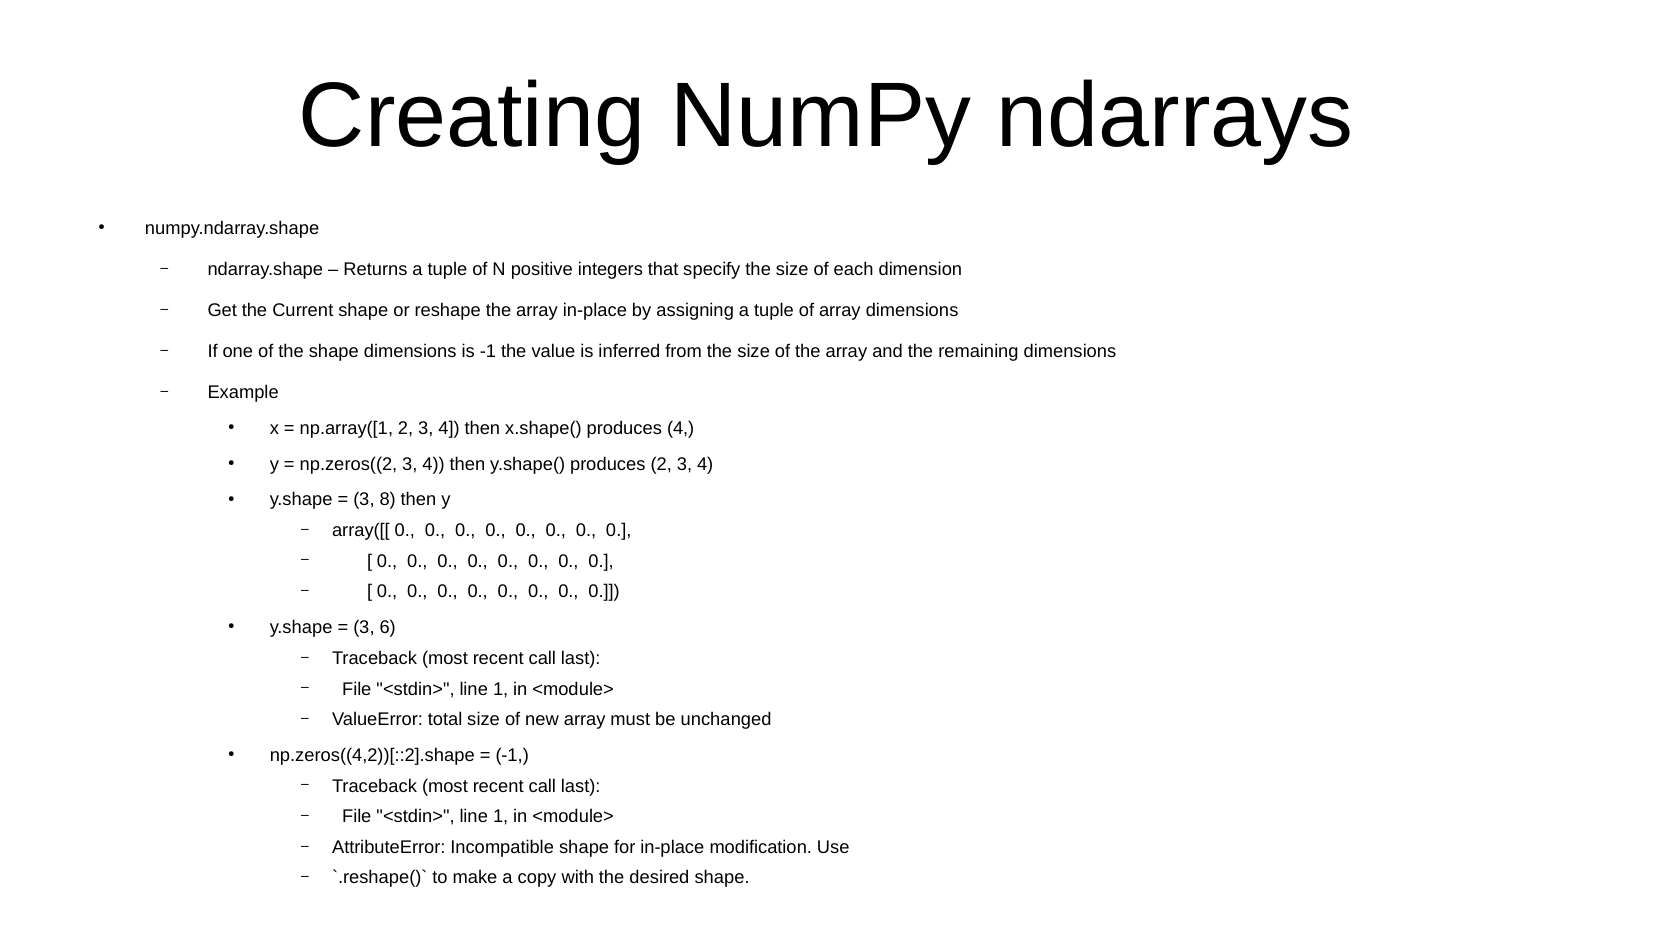

# Creating NumPy ndarrays
numpy.ndarray.shape
ndarray.shape – Returns a tuple of N positive integers that specify the size of each dimension
Get the Current shape or reshape the array in-place by assigning a tuple of array dimensions
If one of the shape dimensions is -1 the value is inferred from the size of the array and the remaining dimensions
Example
x = np.array([1, 2, 3, 4]) then x.shape() produces (4,)
y = np.zeros((2, 3, 4)) then y.shape() produces (2, 3, 4)
y.shape = (3, 8) then y
array([[ 0., 0., 0., 0., 0., 0., 0., 0.],
 [ 0., 0., 0., 0., 0., 0., 0., 0.],
 [ 0., 0., 0., 0., 0., 0., 0., 0.]])
y.shape = (3, 6)
Traceback (most recent call last):
 File "<stdin>", line 1, in <module>
ValueError: total size of new array must be unchanged
np.zeros((4,2))[::2].shape = (-1,)
Traceback (most recent call last):
 File "<stdin>", line 1, in <module>
AttributeError: Incompatible shape for in-place modification. Use
`.reshape()` to make a copy with the desired shape.